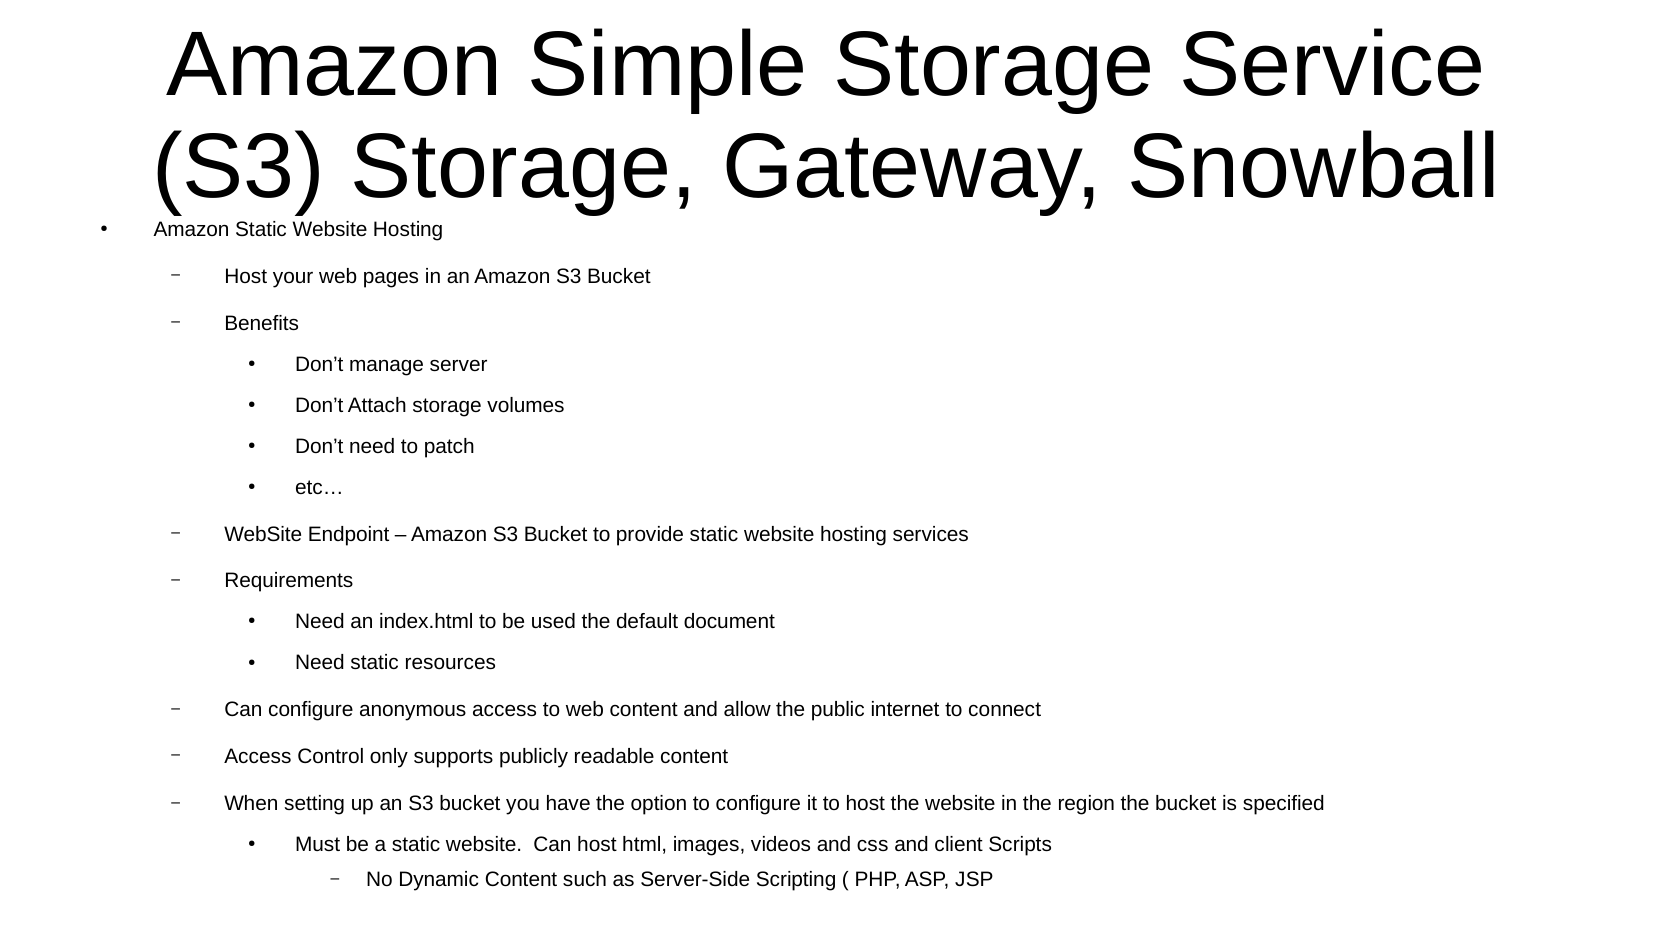

# Amazon Simple Storage Service (S3) Storage, Gateway, Snowball
Amazon Static Website Hosting
Host your web pages in an Amazon S3 Bucket
Benefits
Don’t manage server
Don’t Attach storage volumes
Don’t need to patch
etc…
WebSite Endpoint – Amazon S3 Bucket to provide static website hosting services
Requirements
Need an index.html to be used the default document
Need static resources
Can configure anonymous access to web content and allow the public internet to connect
Access Control only supports publicly readable content
When setting up an S3 bucket you have the option to configure it to host the website in the region the bucket is specified
Must be a static website. Can host html, images, videos and css and client Scripts
No Dynamic Content such as Server-Side Scripting ( PHP, ASP, JSP